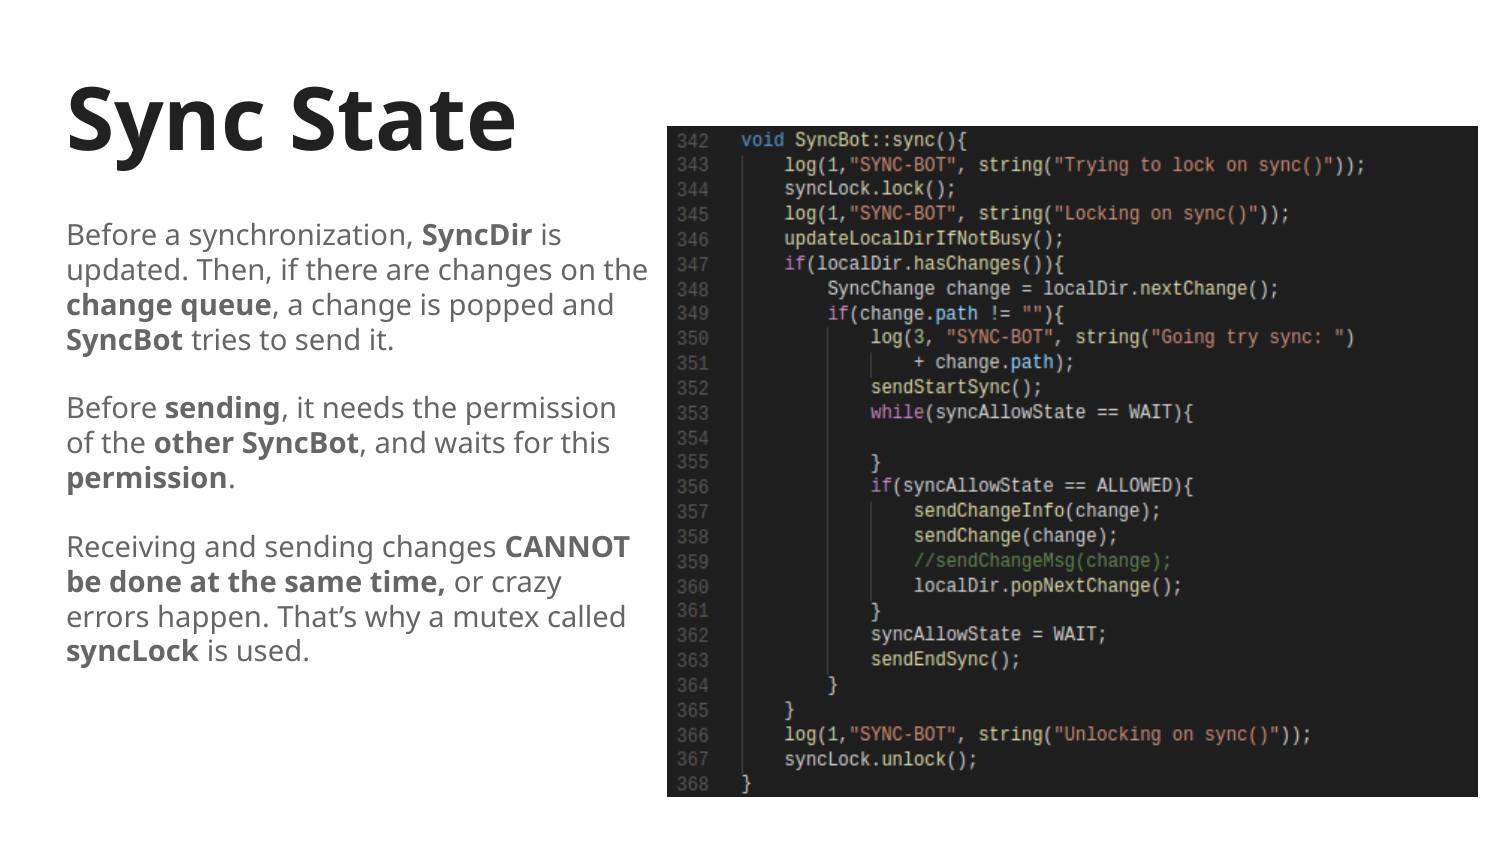

# Sync State
Before a synchronization, SyncDir is updated. Then, if there are changes on the change queue, a change is popped and SyncBot tries to send it.
Before sending, it needs the permission of the other SyncBot, and waits for this permission.
Receiving and sending changes CANNOT be done at the same time, or crazy errors happen. That’s why a mutex called syncLock is used.